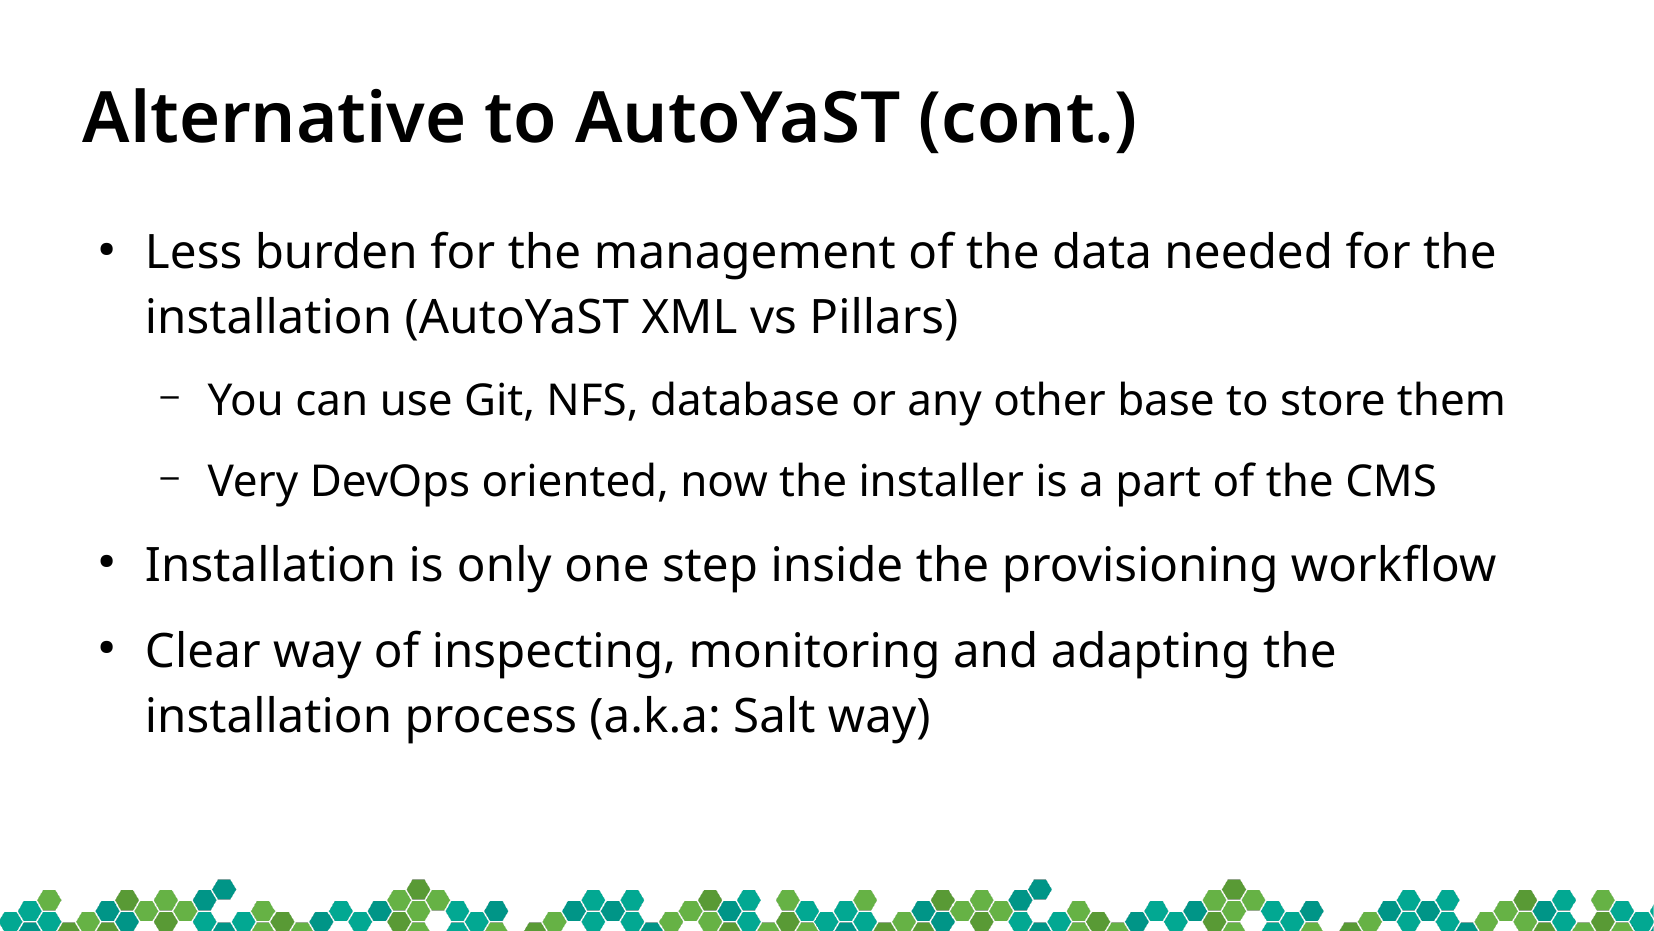

# Alternative to AutoYaST (cont.)
Less burden for the management of the data needed for the installation (AutoYaST XML vs Pillars)
You can use Git, NFS, database or any other base to store them
Very DevOps oriented, now the installer is a part of the CMS
Installation is only one step inside the provisioning workflow
Clear way of inspecting, monitoring and adapting the installation process (a.k.a: Salt way)